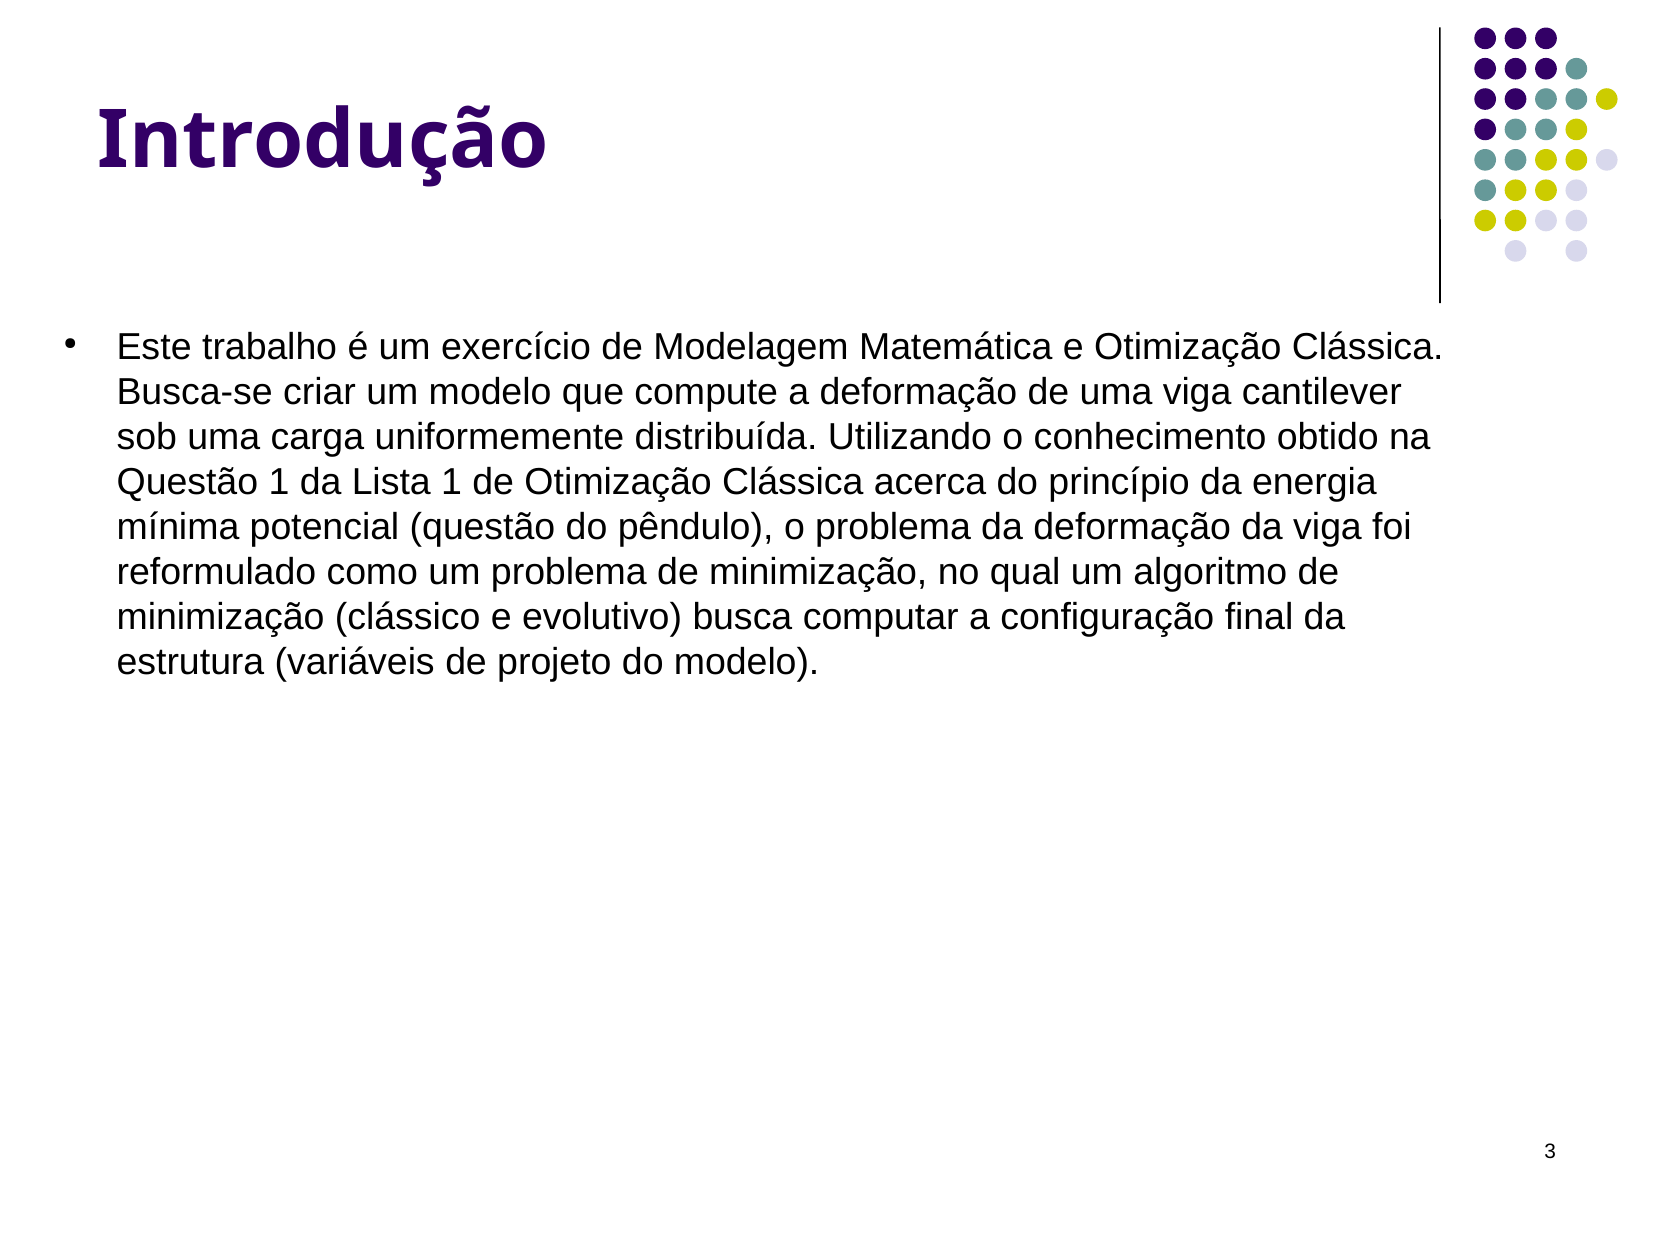

# Introdução
Este trabalho é um exercício de Modelagem Matemática e Otimização Clássica. Busca-se criar um modelo que compute a deformação de uma viga cantilever sob uma carga uniformemente distribuída. Utilizando o conhecimento obtido na Questão 1 da Lista 1 de Otimização Clássica acerca do princípio da energia mínima potencial (questão do pêndulo), o problema da deformação da viga foi reformulado como um problema de minimização, no qual um algoritmo de minimização (clássico e evolutivo) busca computar a configuração final da estrutura (variáveis de projeto do modelo).